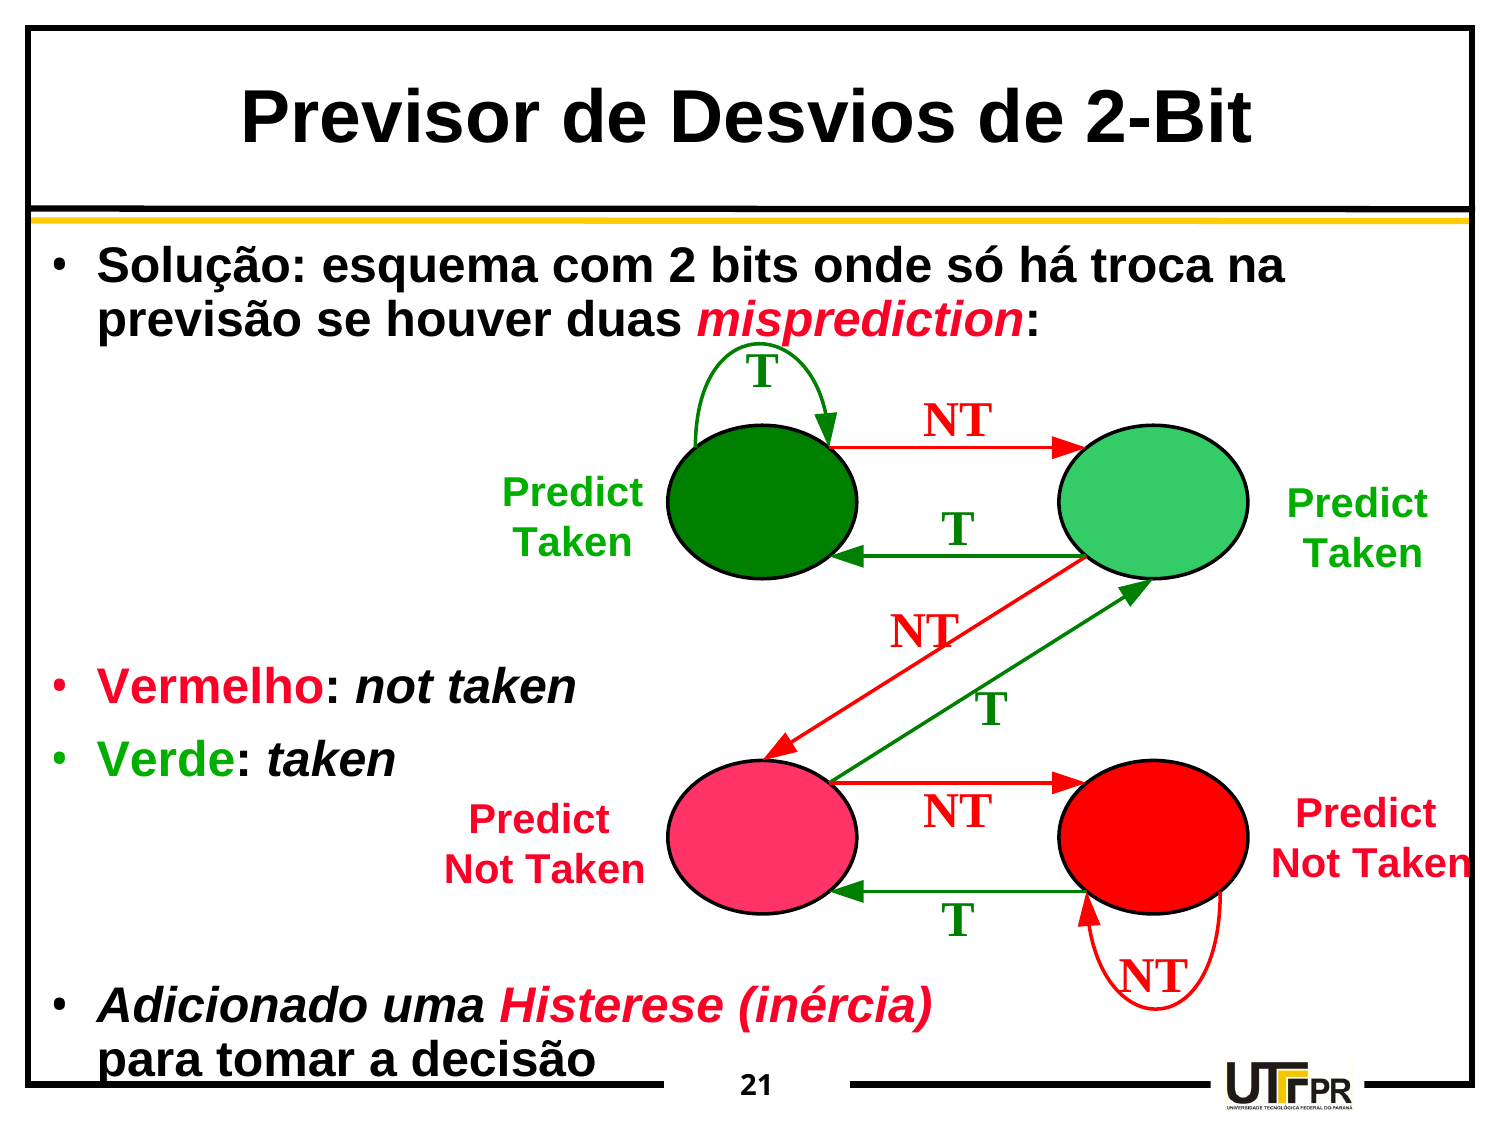

Previsor de Desvios de 2-Bit
# Solução: esquema com 2 bits onde só há troca na previsão se houver duas misprediction:
Vermelho: not taken
Verde: taken
Adicionado uma Histerese (inércia)
para tomar a decisão
Predict
Taken
Predict
Taken
Predict
Not Taken
Predict
Not Taken